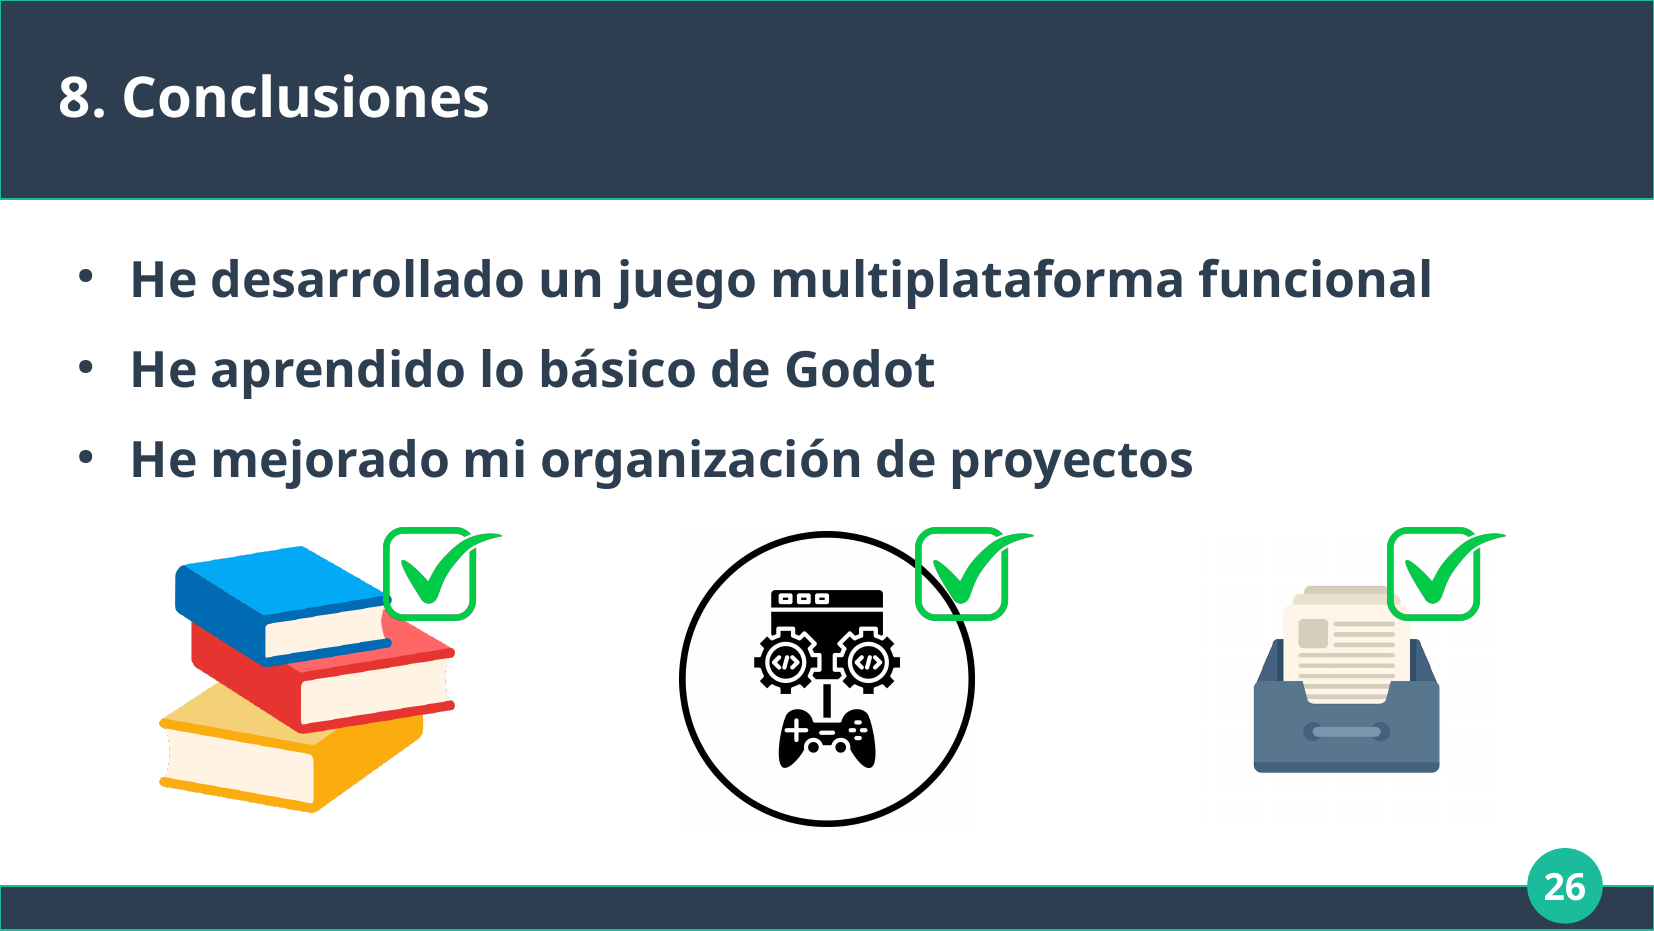

# 8. Conclusiones
He desarrollado un juego multiplataforma funcional
He aprendido lo básico de Godot
He mejorado mi organización de proyectos
26